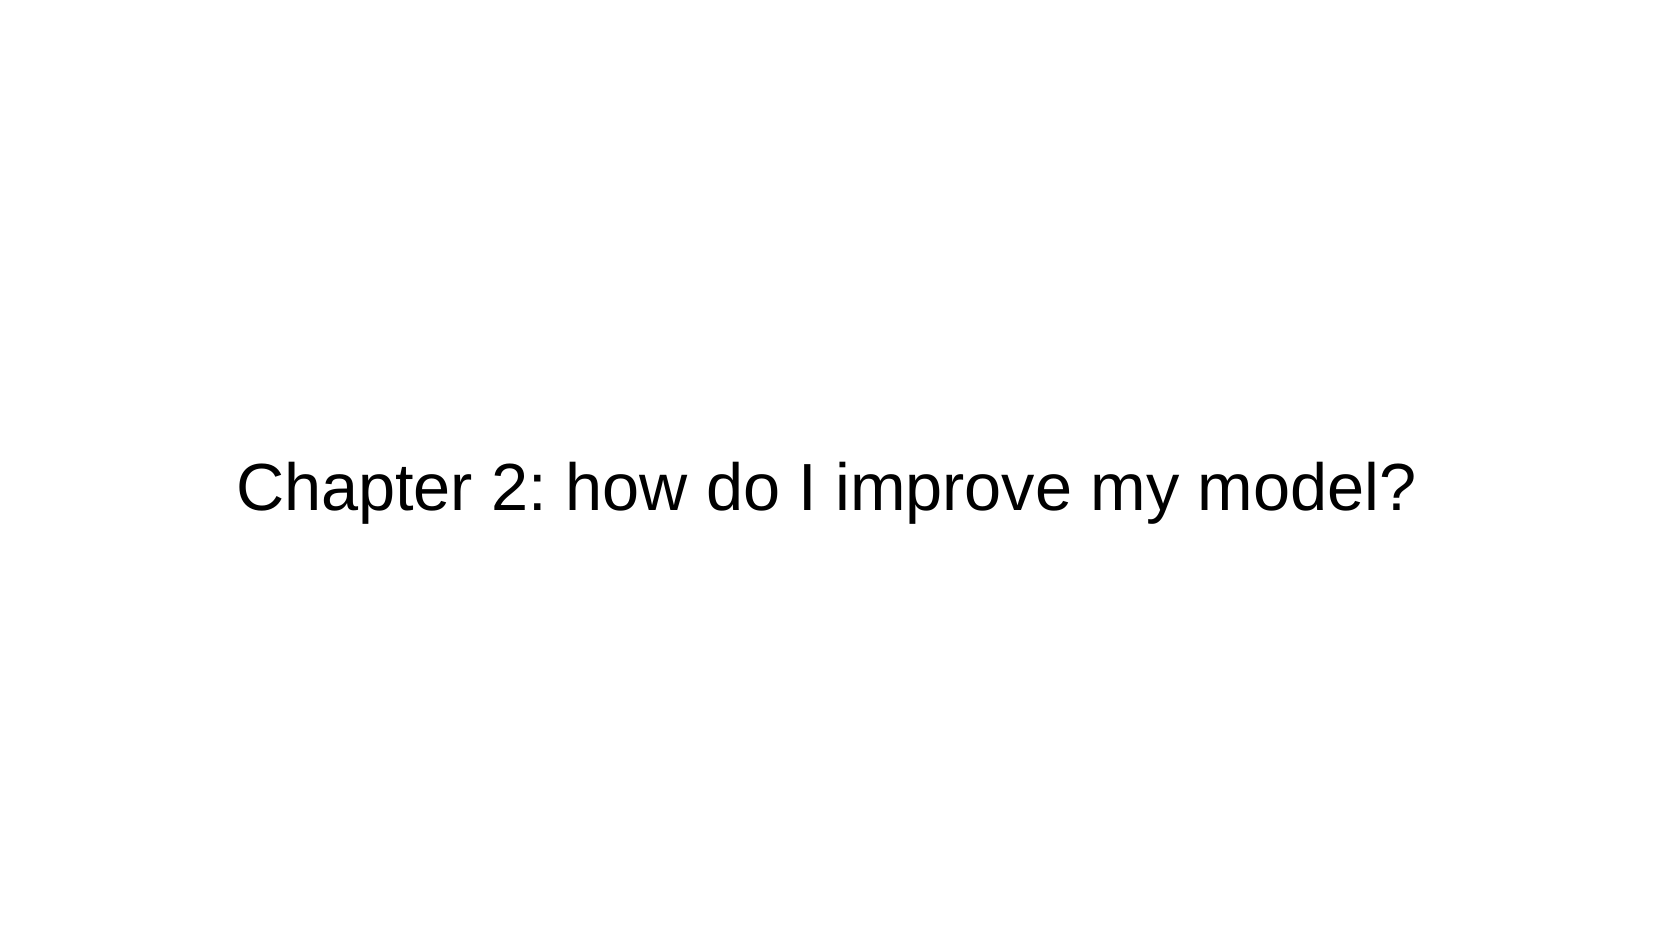

#
Chapter 2: how do I improve my model?